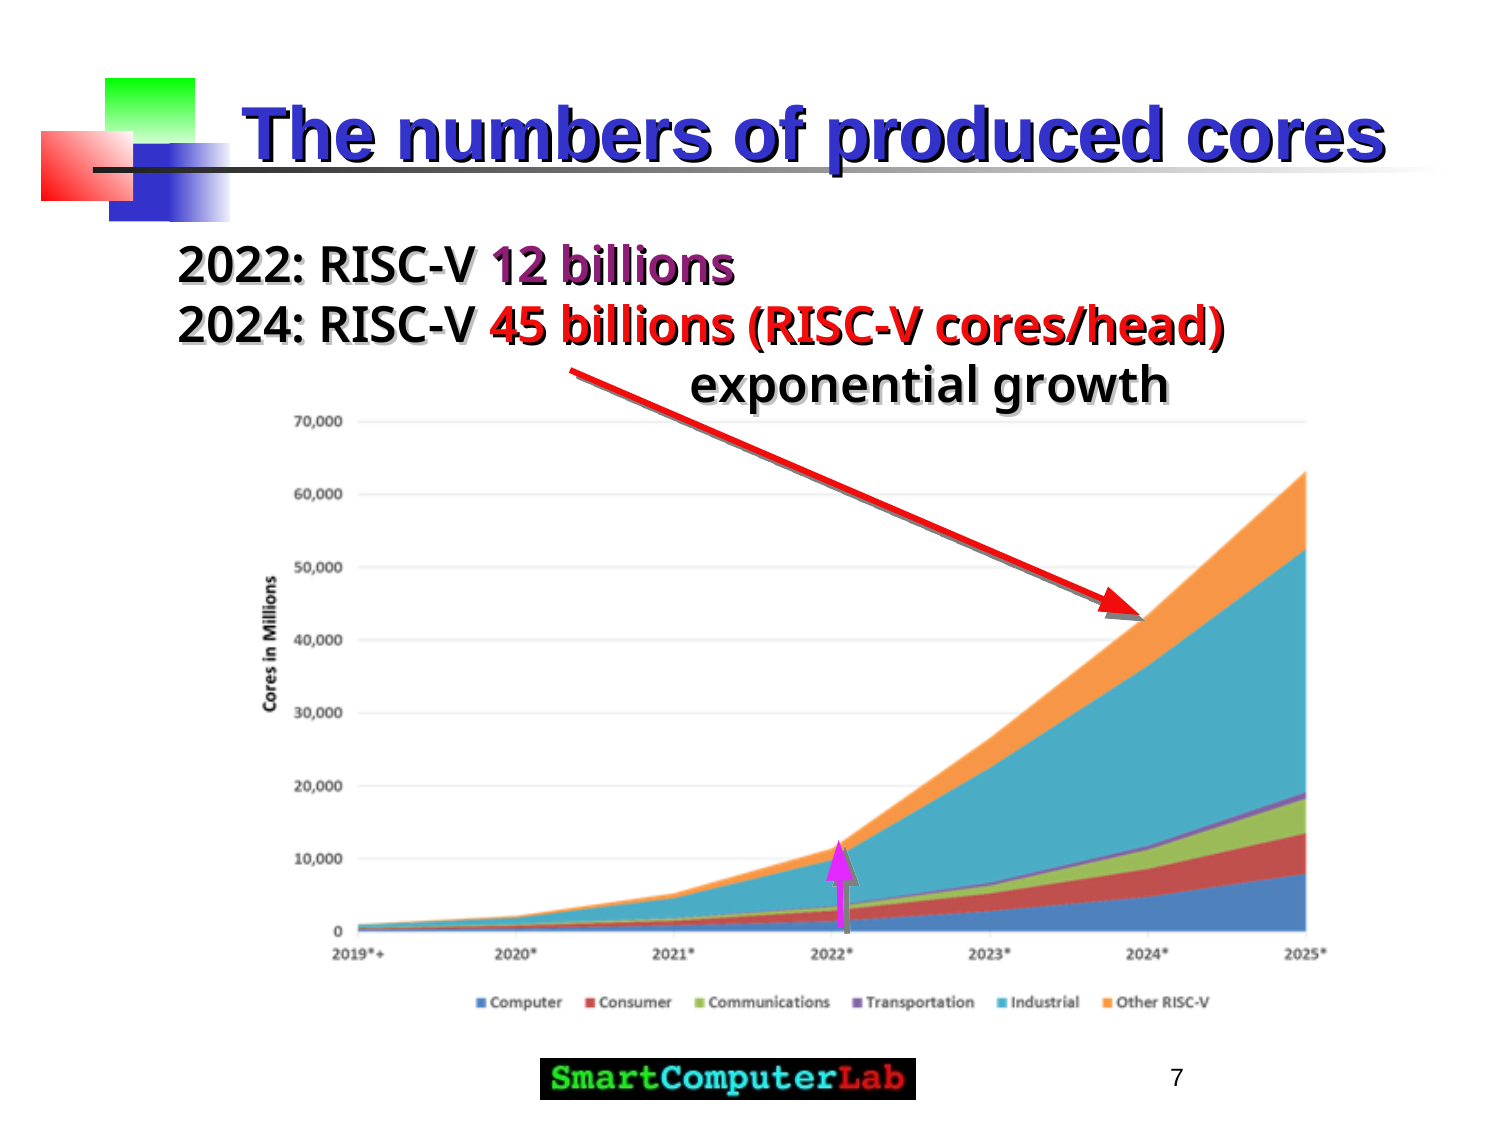

# The numbers of produced cores
 2022: RISC-V 12 billions
 2024: RISC-V 45 billions (RISC-V cores/head)
							exponential growth
7